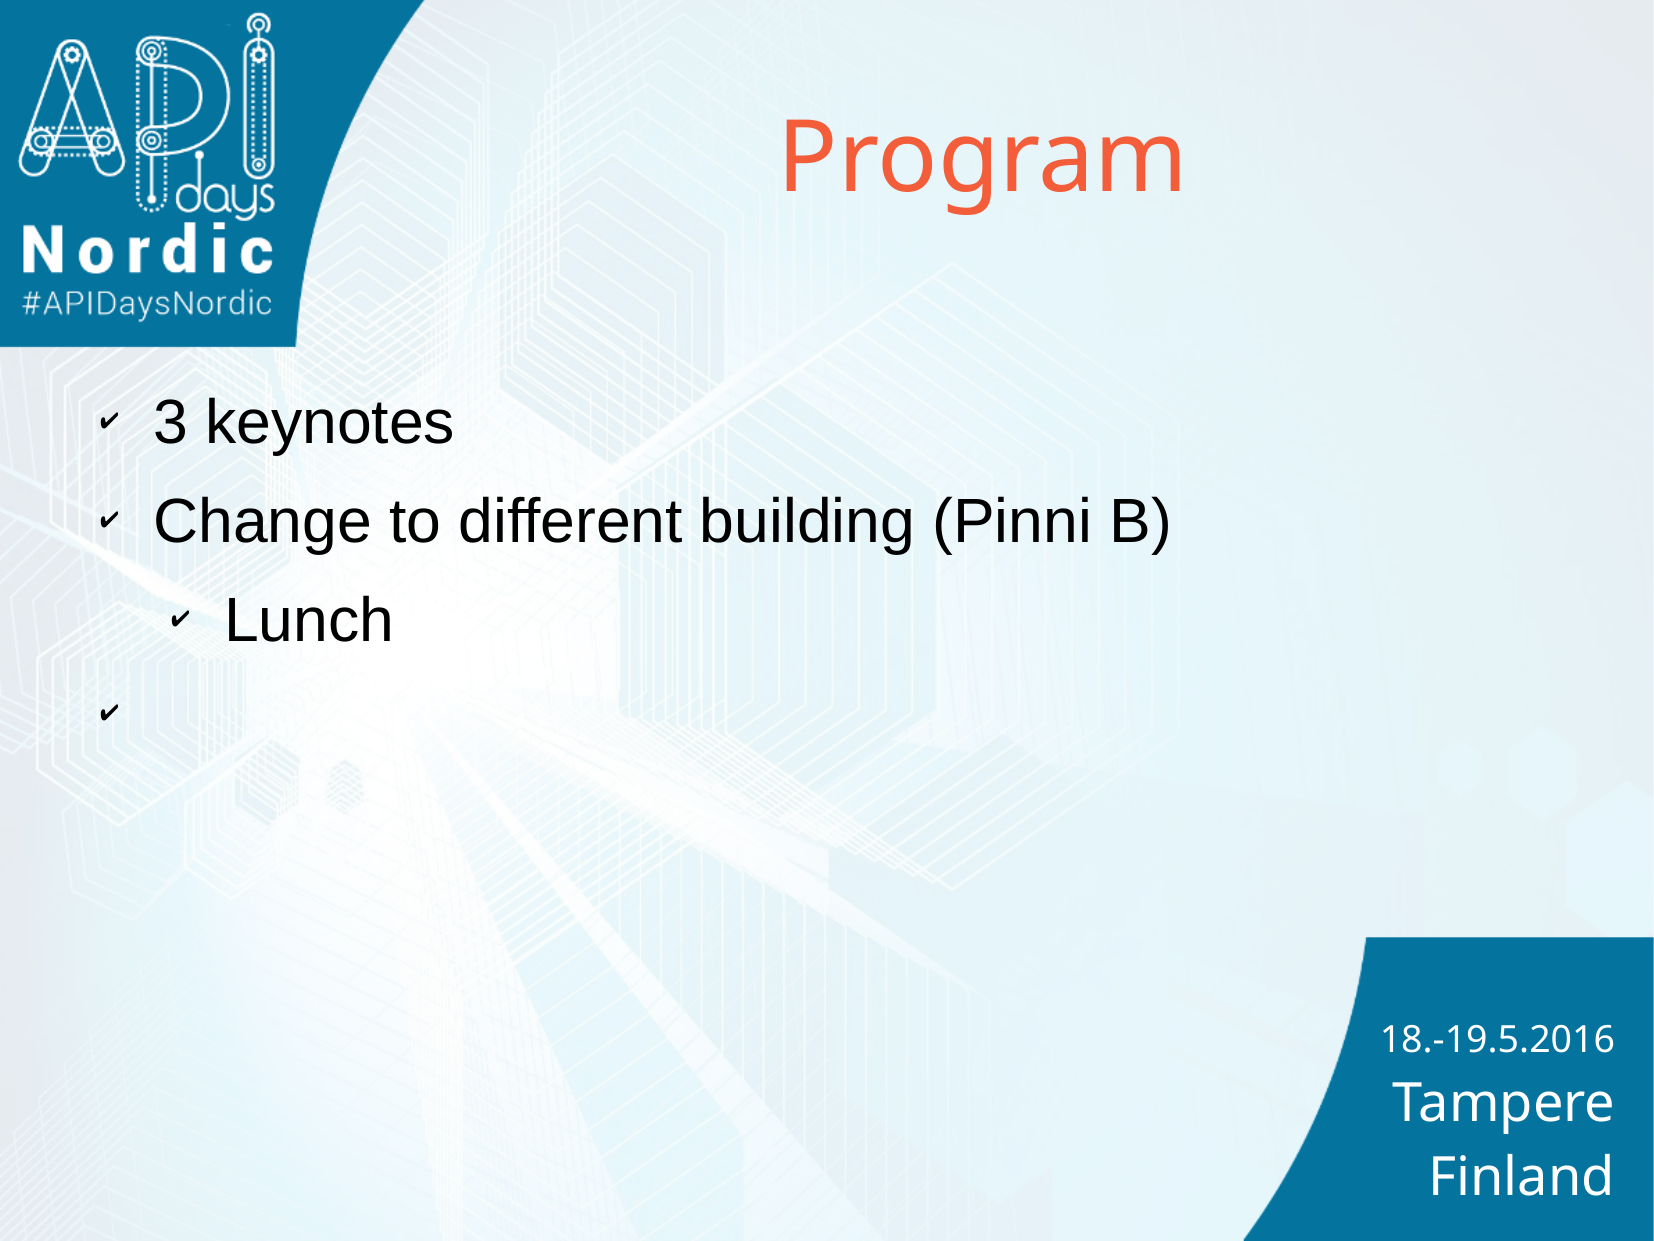

# Program
3 keynotes
Change to different building (Pinni B)
Lunch
18.-19.5.2016
Tampere
Finland